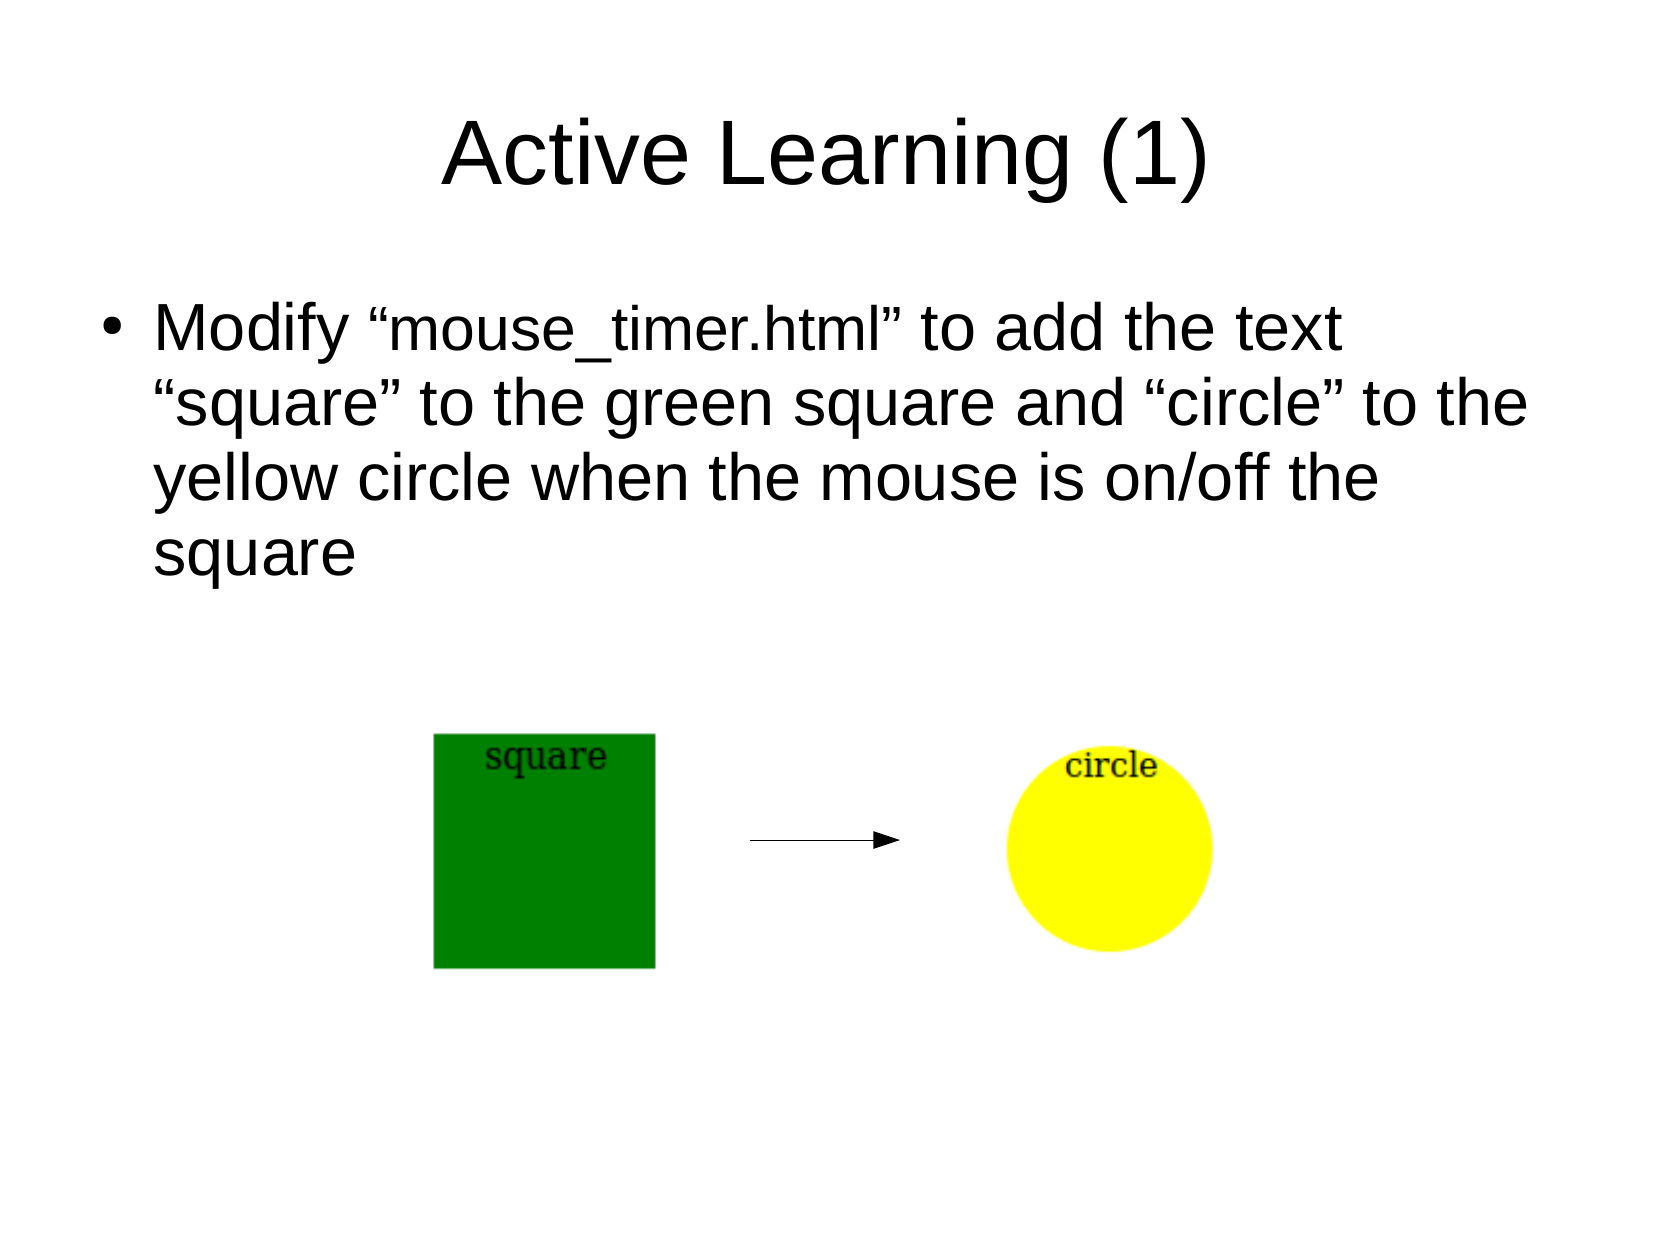

# Active Learning (1)
Modify “mouse_timer.html” to add the text “square” to the green square and “circle” to the yellow circle when the mouse is on/off the square